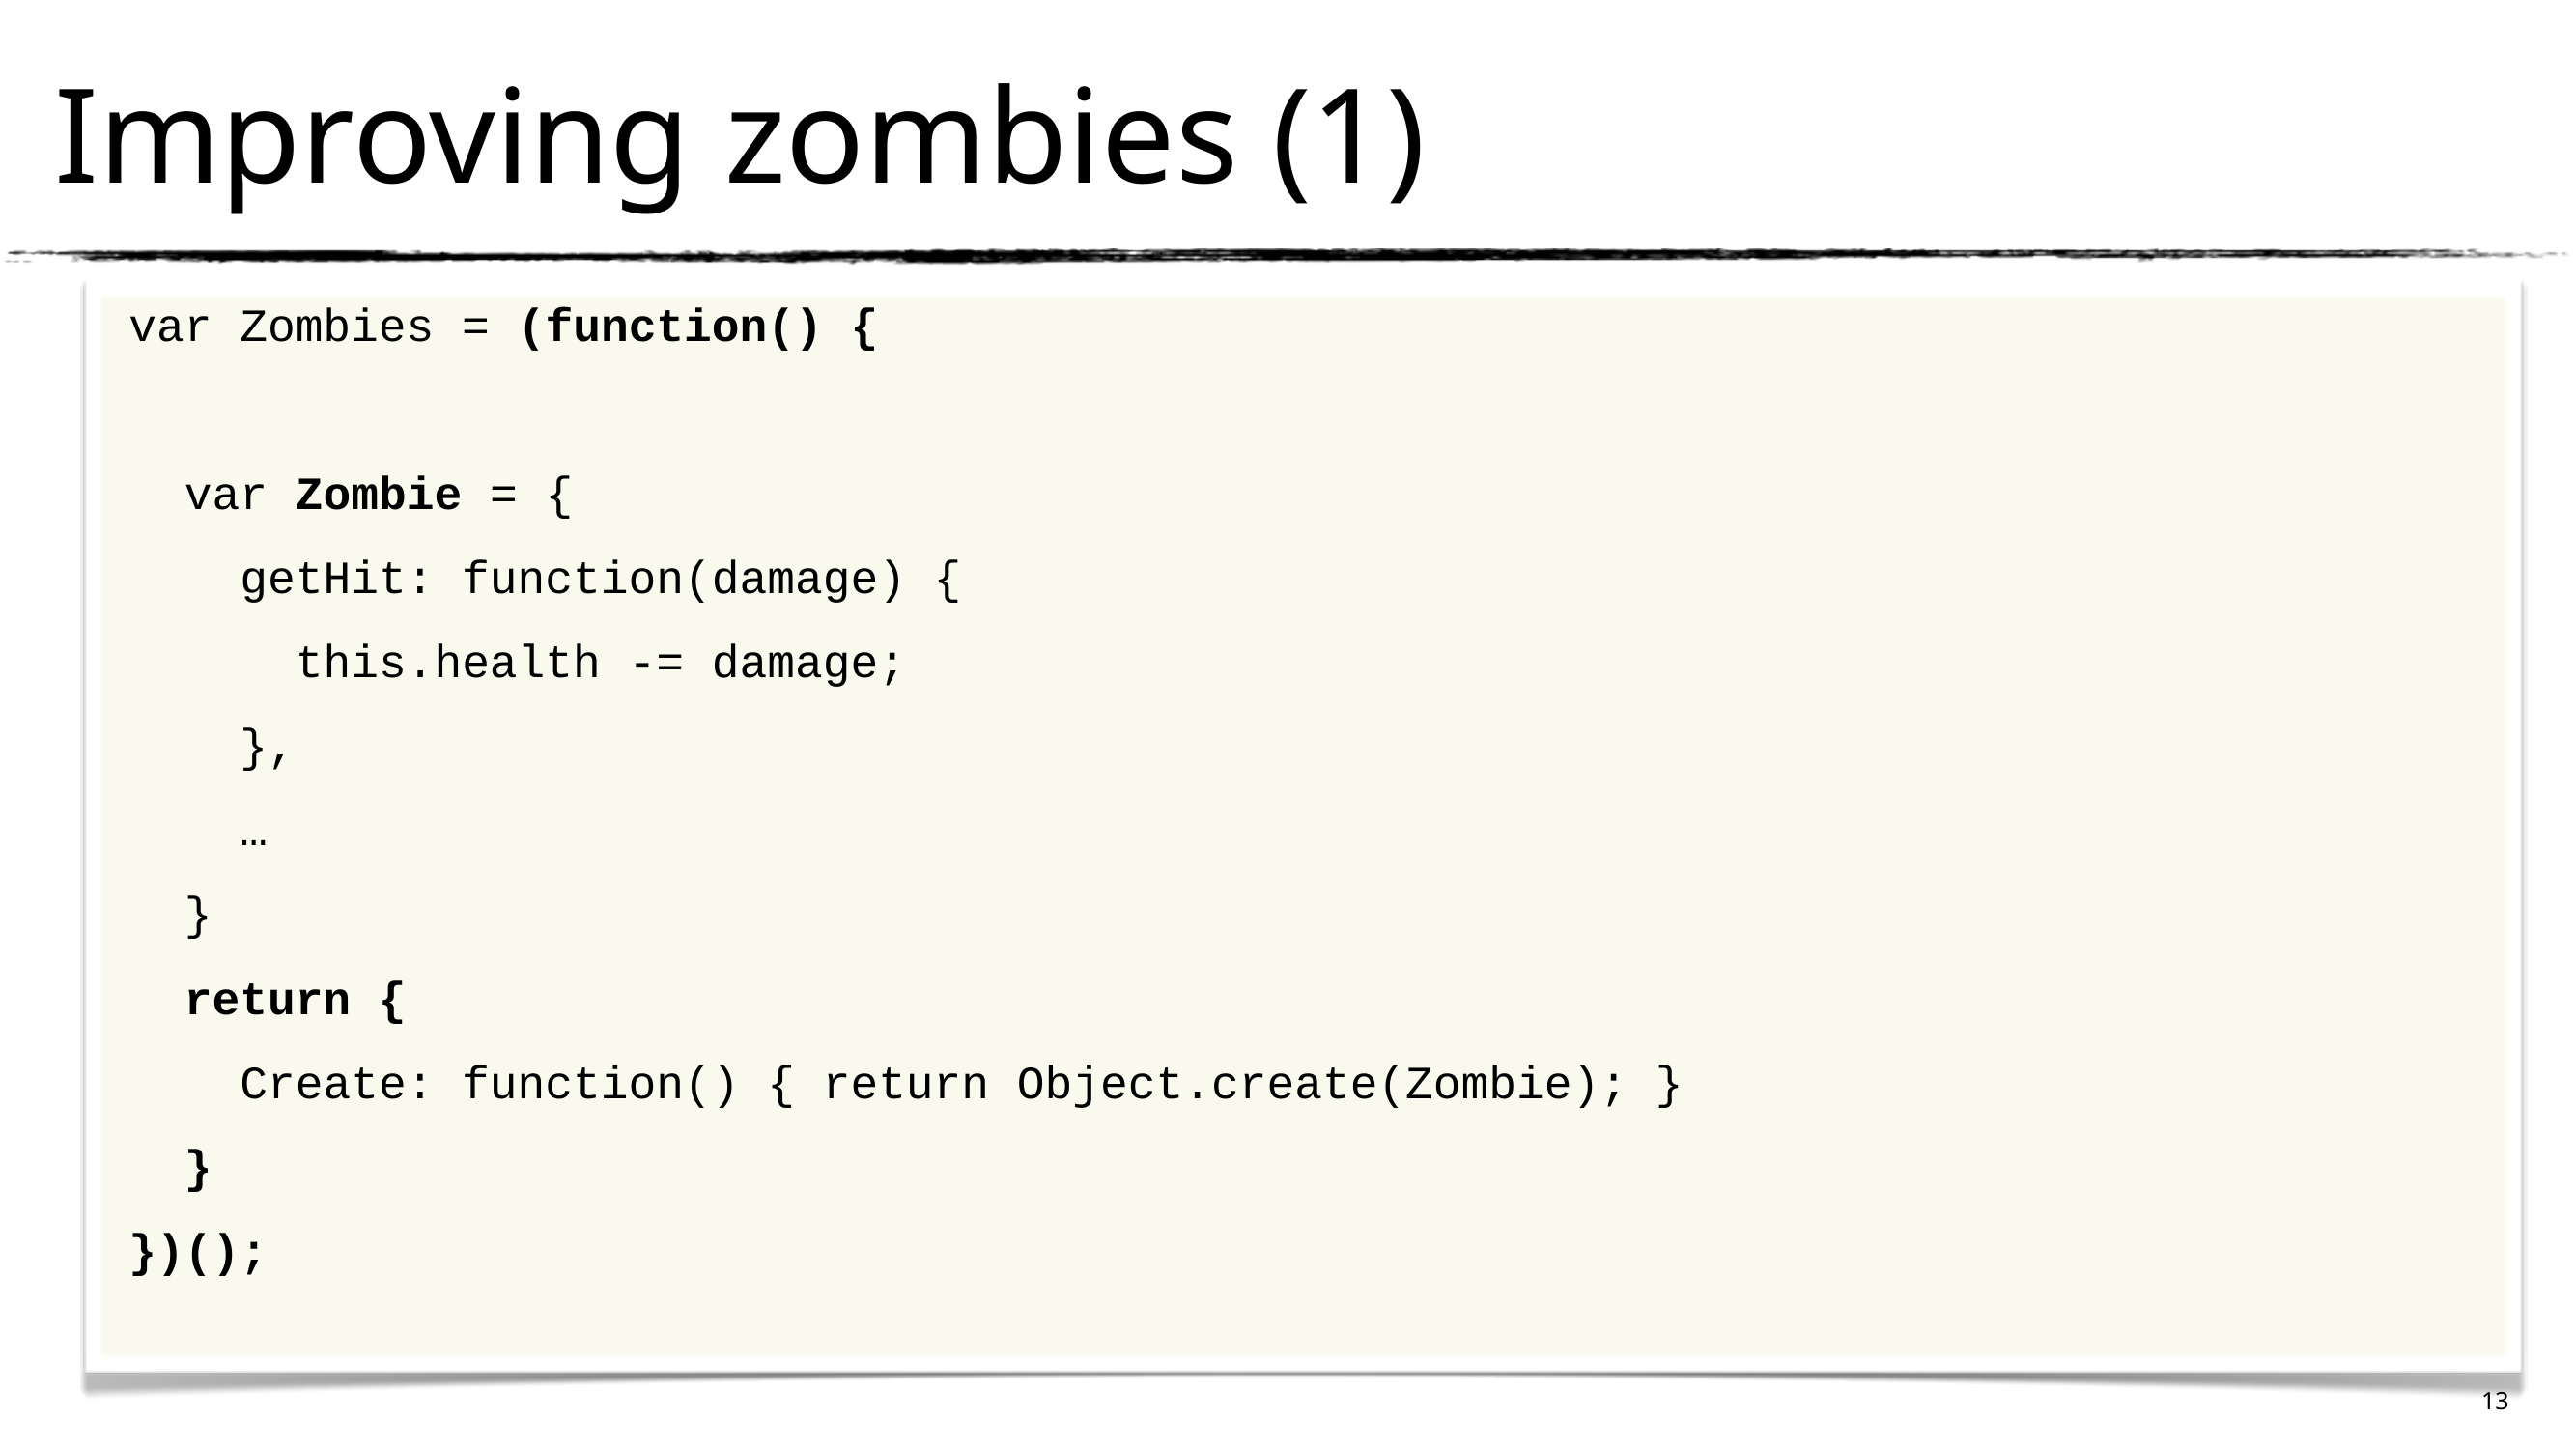

# Improving zombies (1)
var Zombies = (function() {
 var Zombie = {
 getHit: function(damage) {
 this.health -= damage;
 },
 …
 }
 return {
 Create: function() { return Object.create(Zombie); }
 }
})();